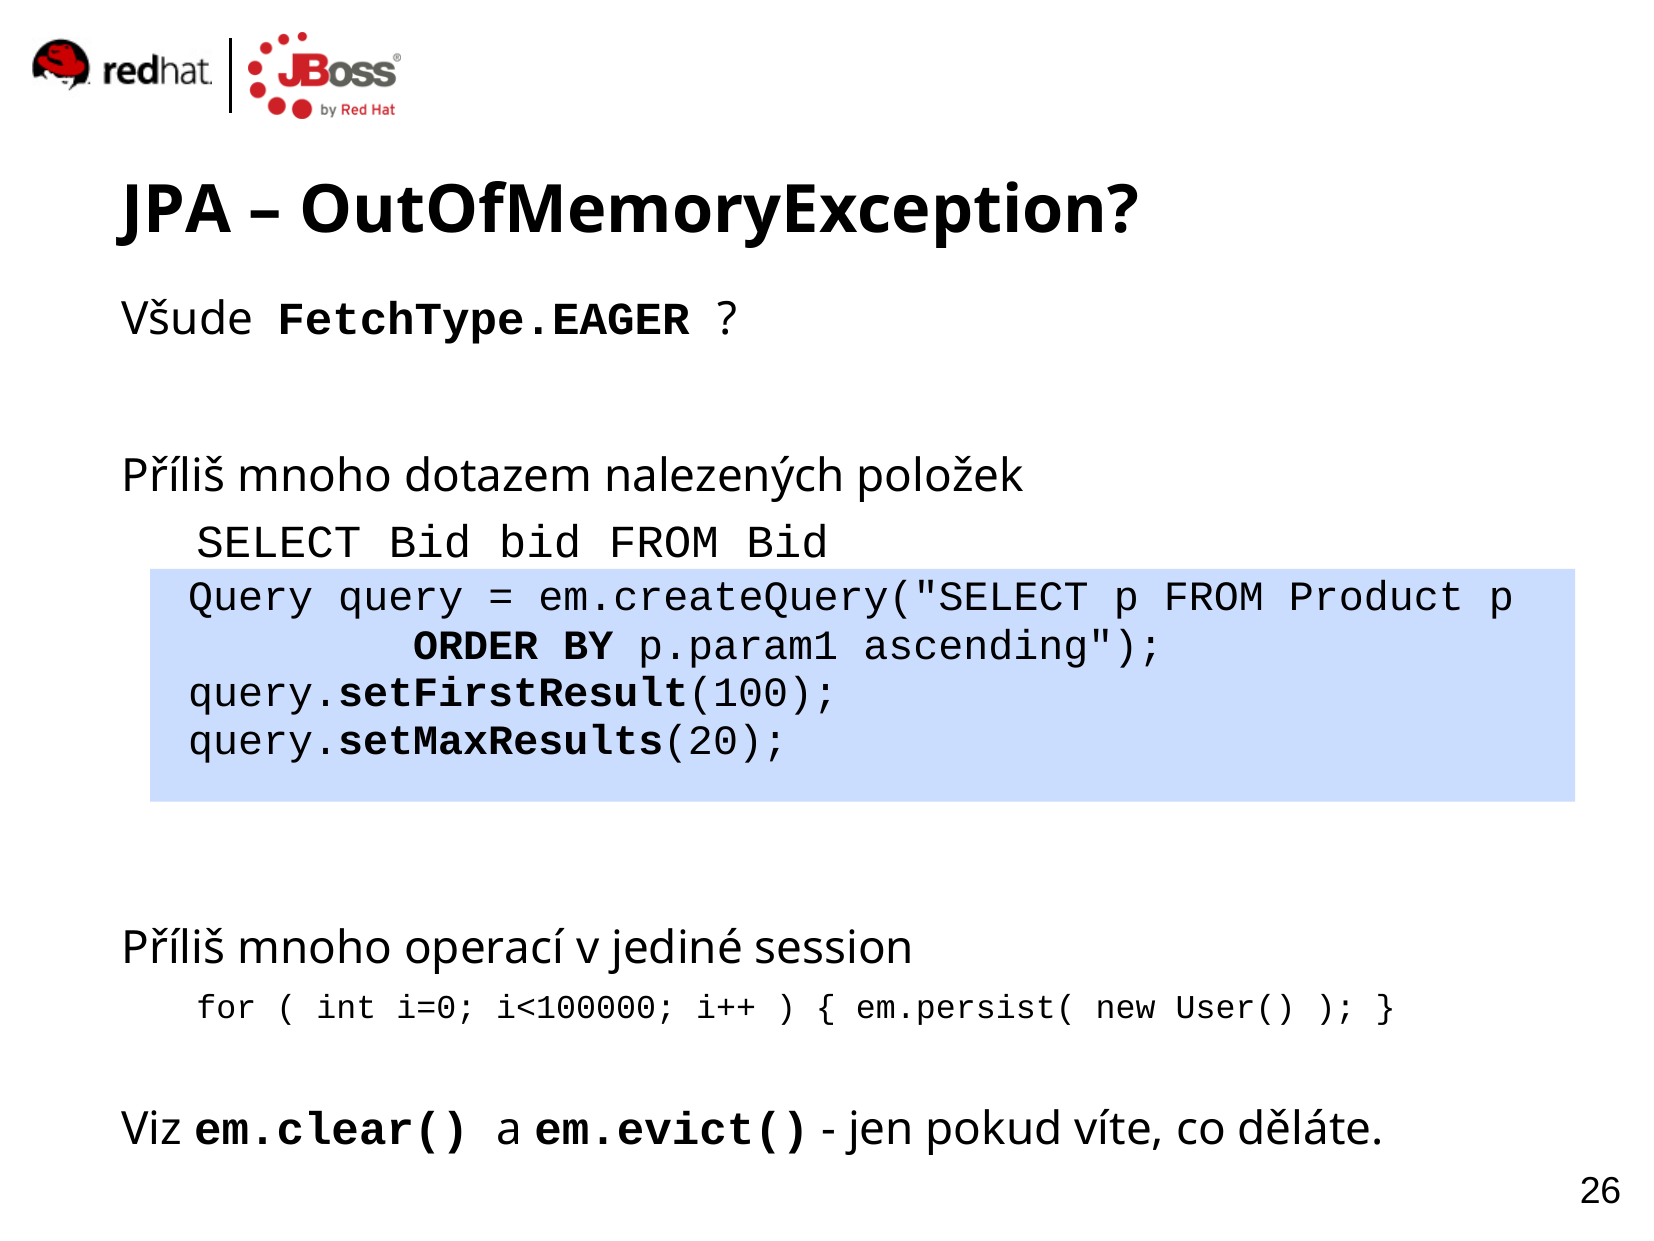

# JPA – OutOfMemoryException?
Všude FetchType.EAGER ?
Příliš mnoho dotazem nalezených položek
SELECT Bid bid FROM Bid
Příliš mnoho operací v jediné session
for ( int i=0; i<100000; i++ ) { em.persist( new User() ); }
Viz em.clear() a em.evict() - jen pokud víte, co děláte.
http://docs.jboss.org/hibernate/core/3.5/reference/en/html/batch.html
Query query = em.createQuery("SELECT p FROM Product p
			ORDER BY p.param1 ascending");
query.setFirstResult(100);
query.setMaxResults(20);